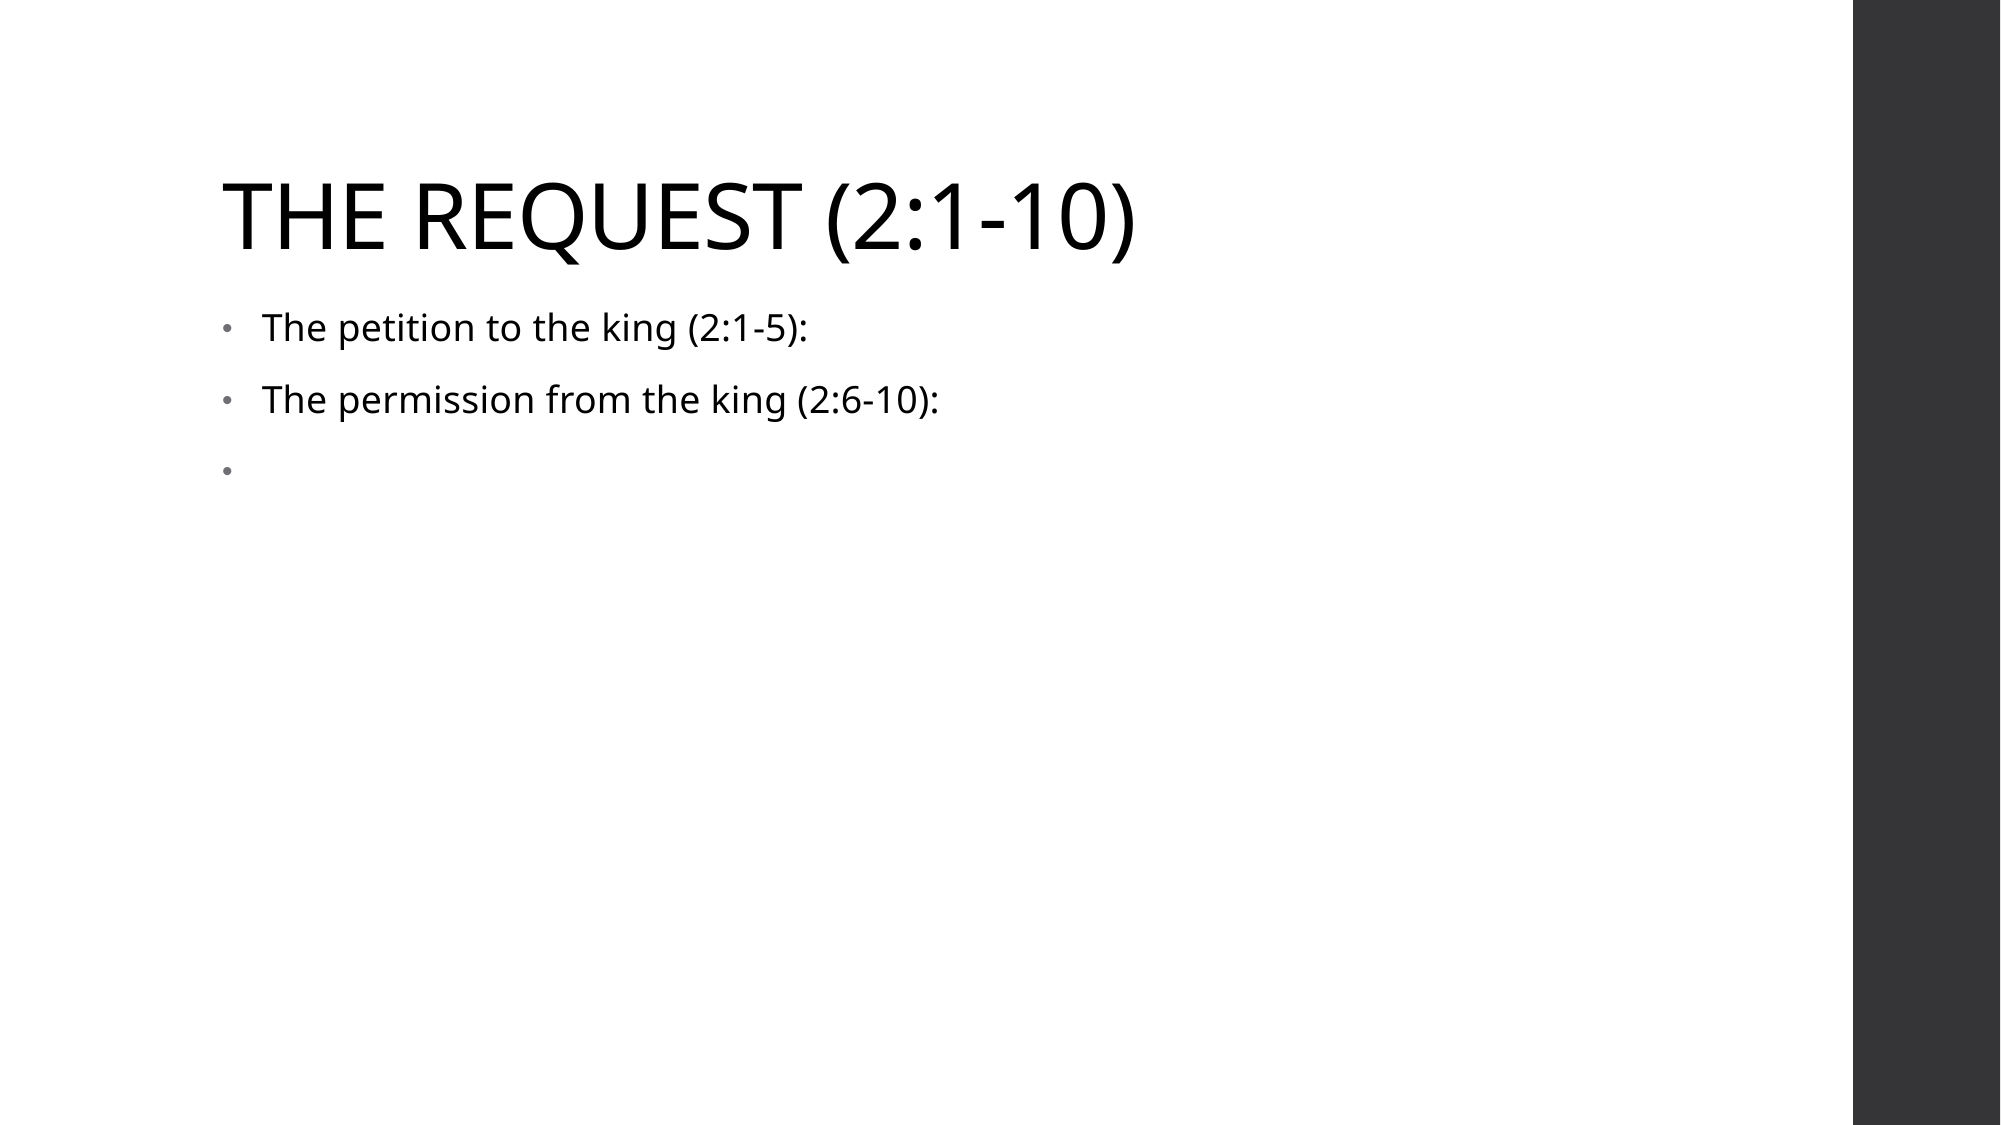

# THE REQUEST (2:1-10)
 The petition to the king (2:1-5):
 The permission from the king (2:6-10):